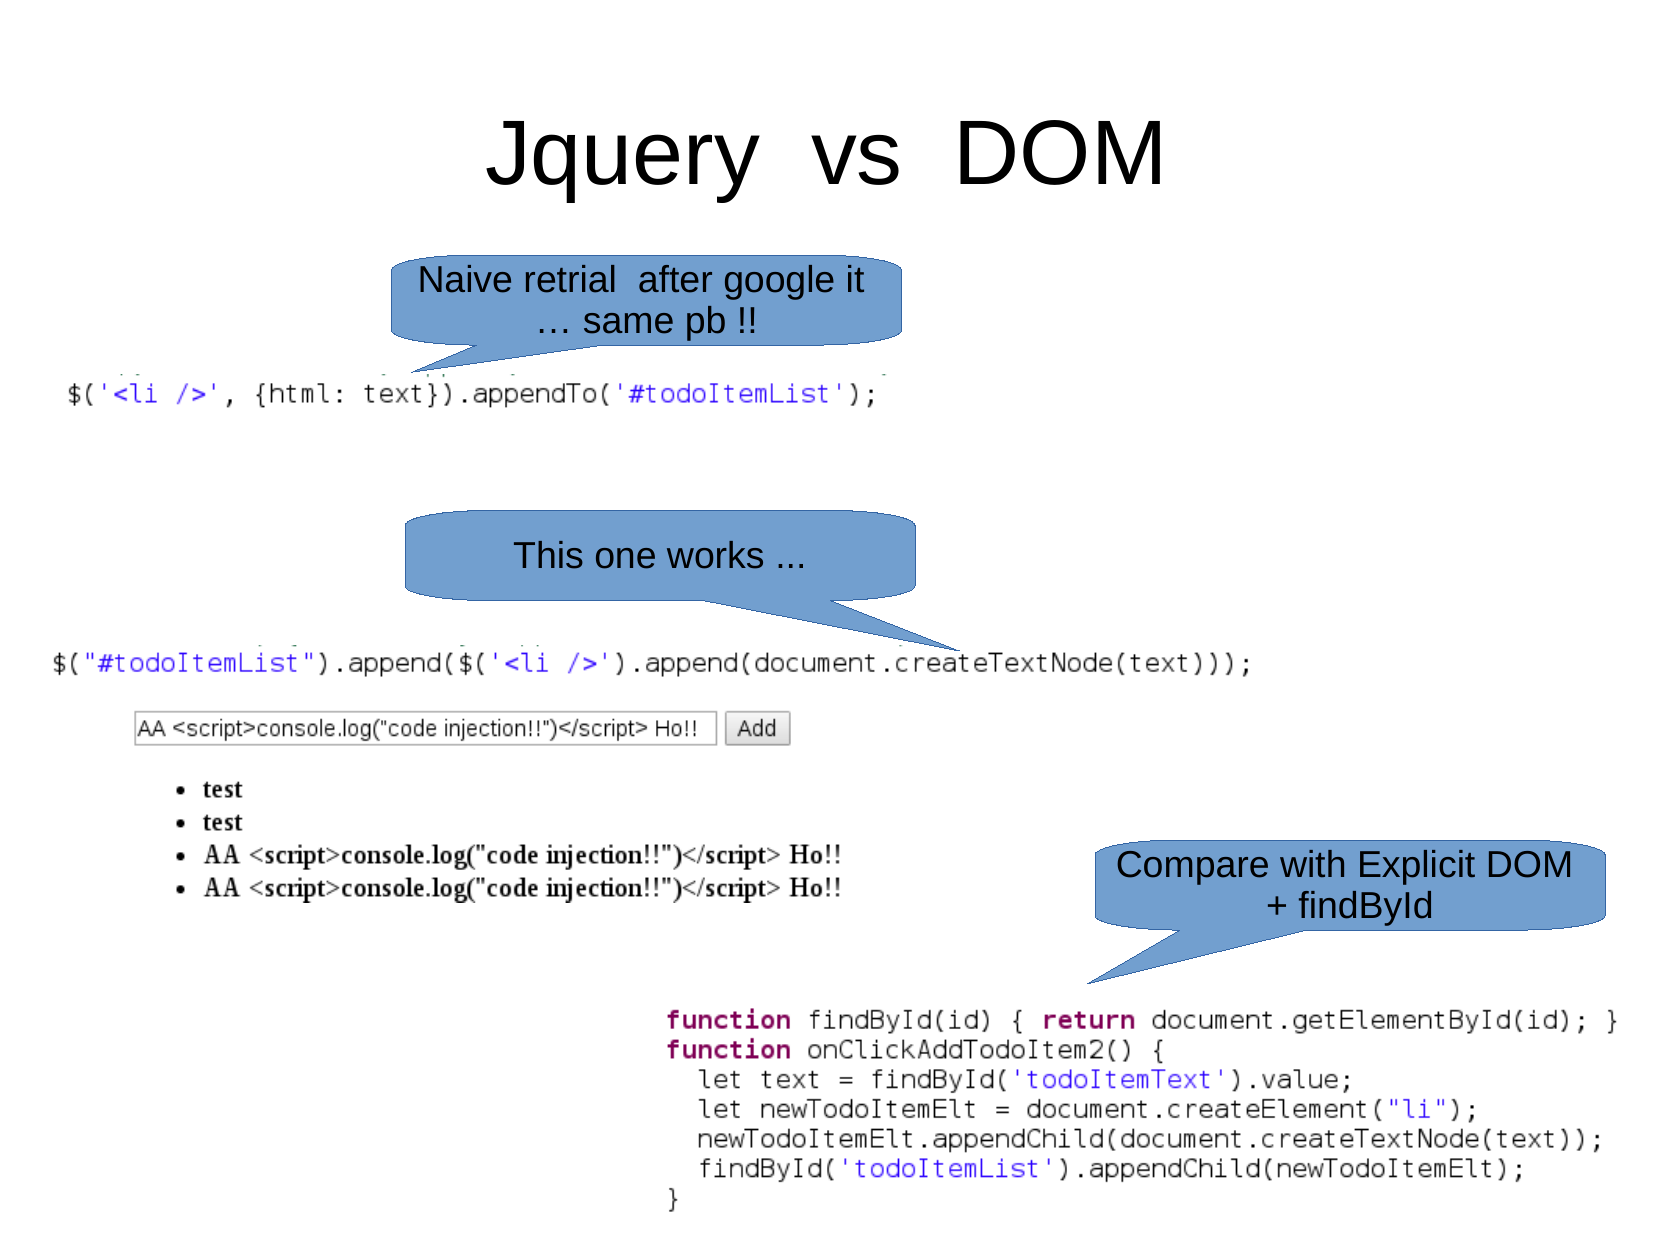

# Jquery vs DOM
Naive retrial after google it
… same pb !!
This one works ...
Compare with Explicit DOM
+ findById